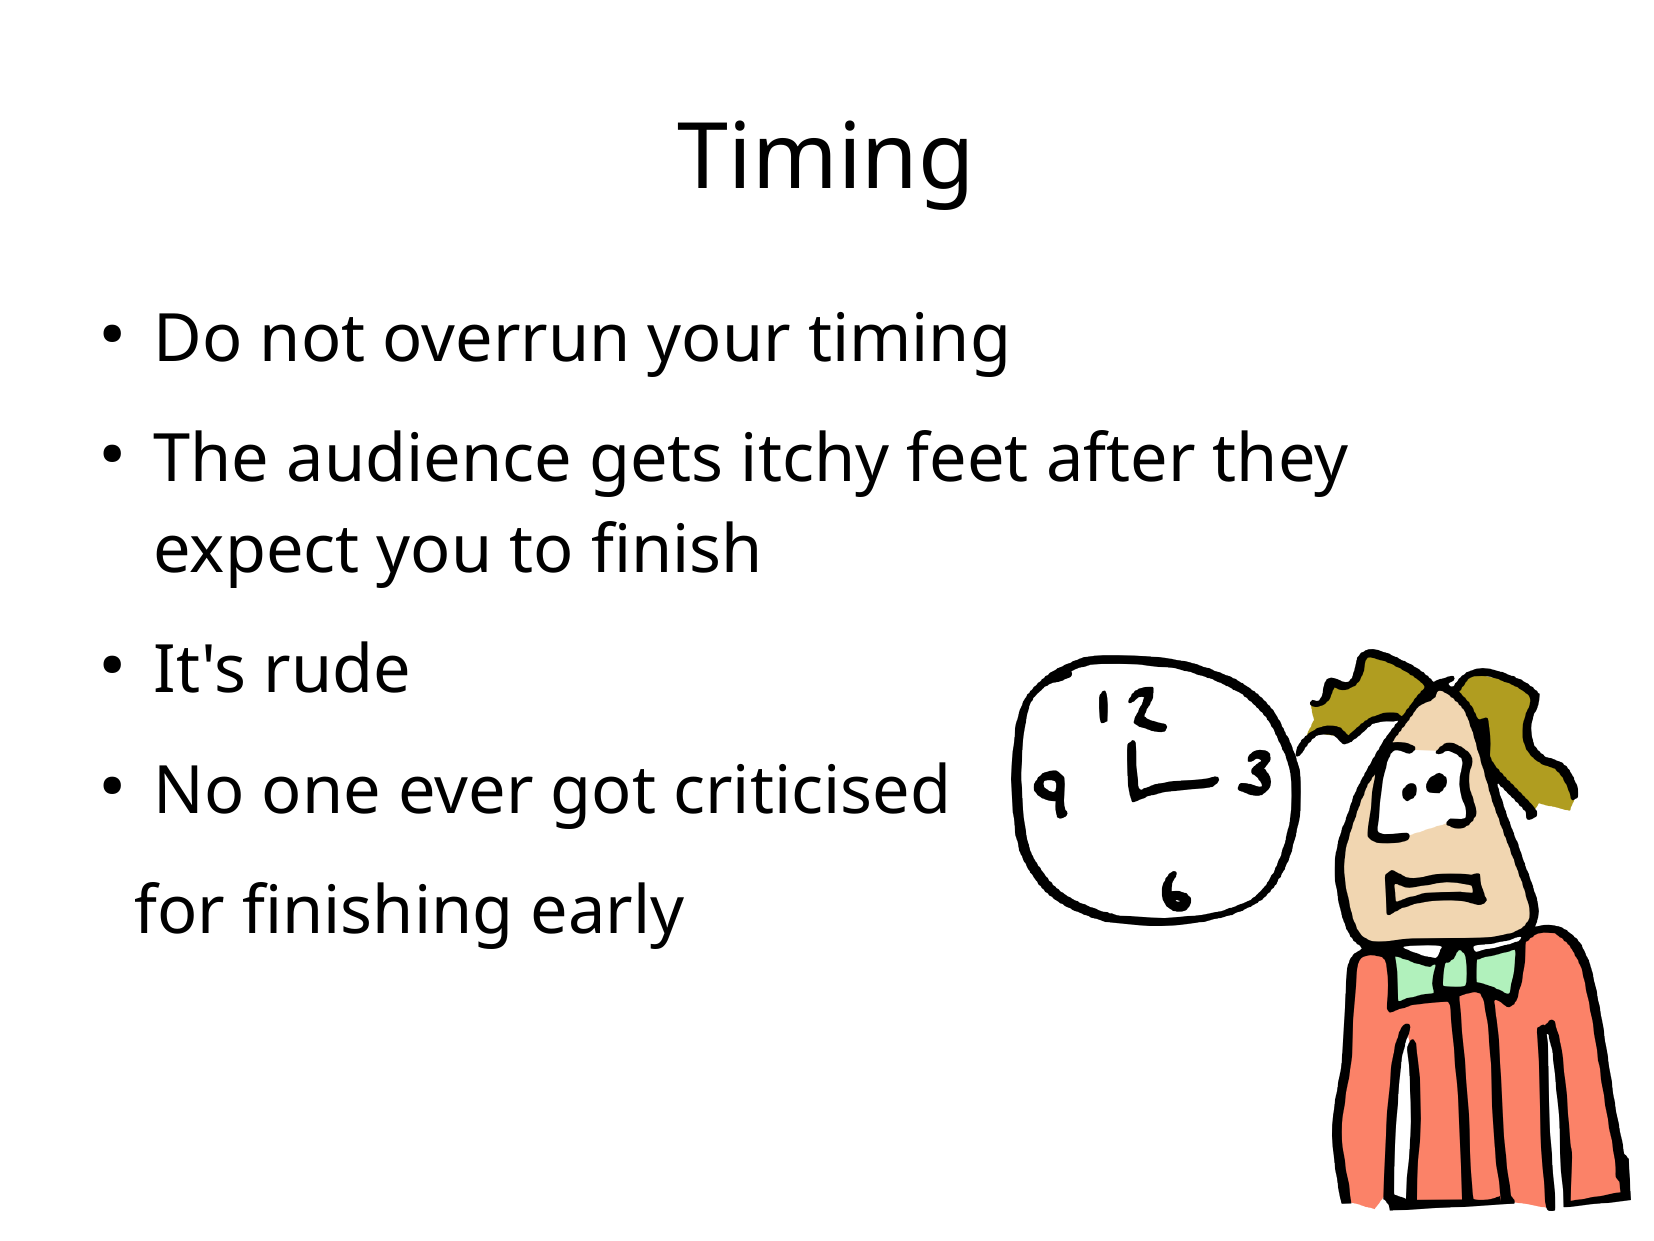

# Timing
Do not overrun your timing
The audience gets itchy feet after they expect you to finish
It's rude
No one ever got criticised
 for finishing early